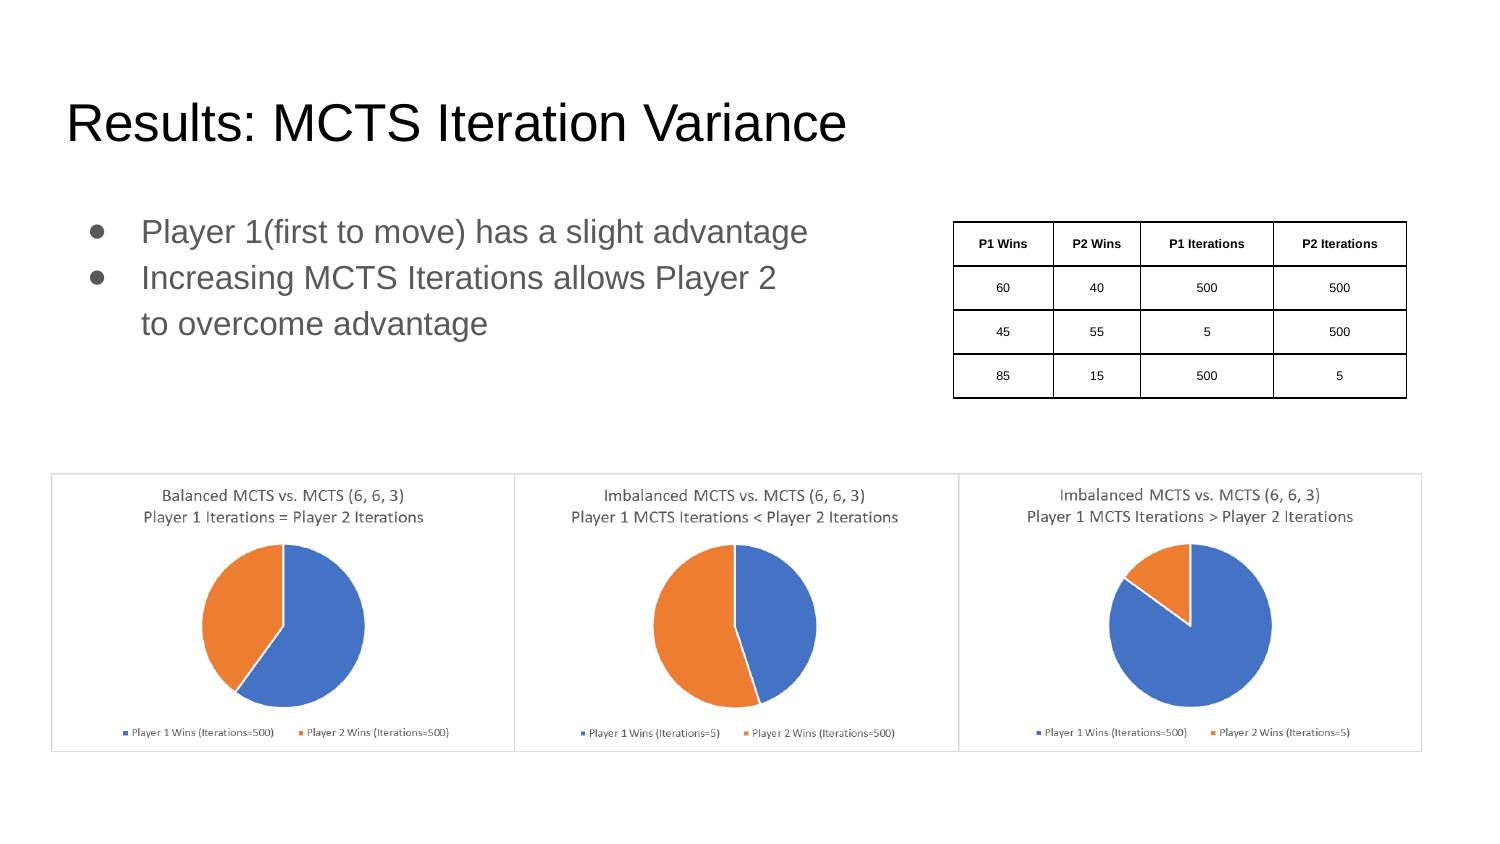

# Results: MCTS Iteration Variance
Player 1(first to move) has a slight advantage
Increasing MCTS Iterations allows Player 2
to overcome advantage
| P1 Wins | P2 Wins | P1 Iterations | P2 Iterations |
| --- | --- | --- | --- |
| 60 | 40 | 500 | 500 |
| 45 | 55 | 5 | 500 |
| 85 | 15 | 500 | 5 |